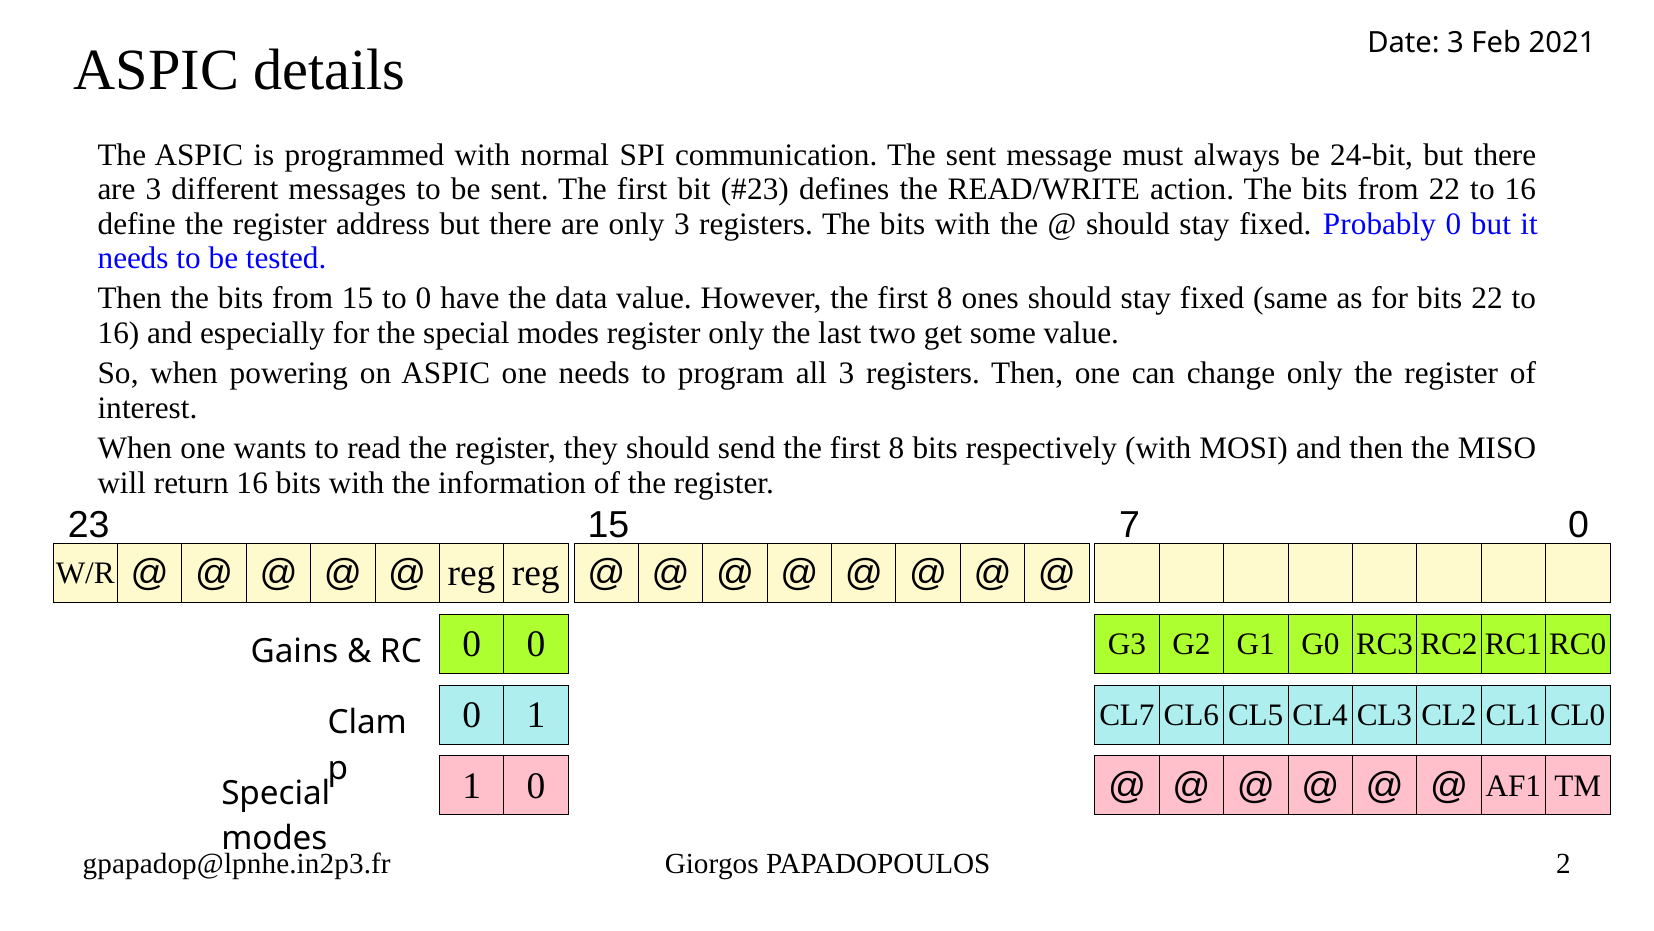

# ASPIC details
Date: 3 Feb 2021
The ASPIC is programmed with normal SPI communication. The sent message must always be 24-bit, but there are 3 different messages to be sent. The first bit (#23) defines the READ/WRITE action. The bits from 22 to 16 define the register address but there are only 3 registers. The bits with the @ should stay fixed. Probably 0 but it needs to be tested.
Then the bits from 15 to 0 have the data value. However, the first 8 ones should stay fixed (same as for bits 22 to 16) and especially for the special modes register only the last two get some value.
So, when powering on ASPIC one needs to program all 3 registers. Then, one can change only the register of interest.
When one wants to read the register, they should send the first 8 bits respectively (with MOSI) and then the MISO will return 16 bits with the information of the register.
23
15
7
0
W/R
@
@
@
@
@
reg
reg
@
@
@
@
@
@
@
@
0
0
G3
G2
G1
G0
RC3
RC2
RC1
RC0
Gains & RC
0
1
CL7
CL6
CL5
CL4
CL3
CL2
CL1
CL0
Clamp
1
0
@
@
@
@
@
@
AF1
TM
Special modes
gpapadop@lpnhe.in2p3.fr
Giorgos PAPADOPOULOS
2